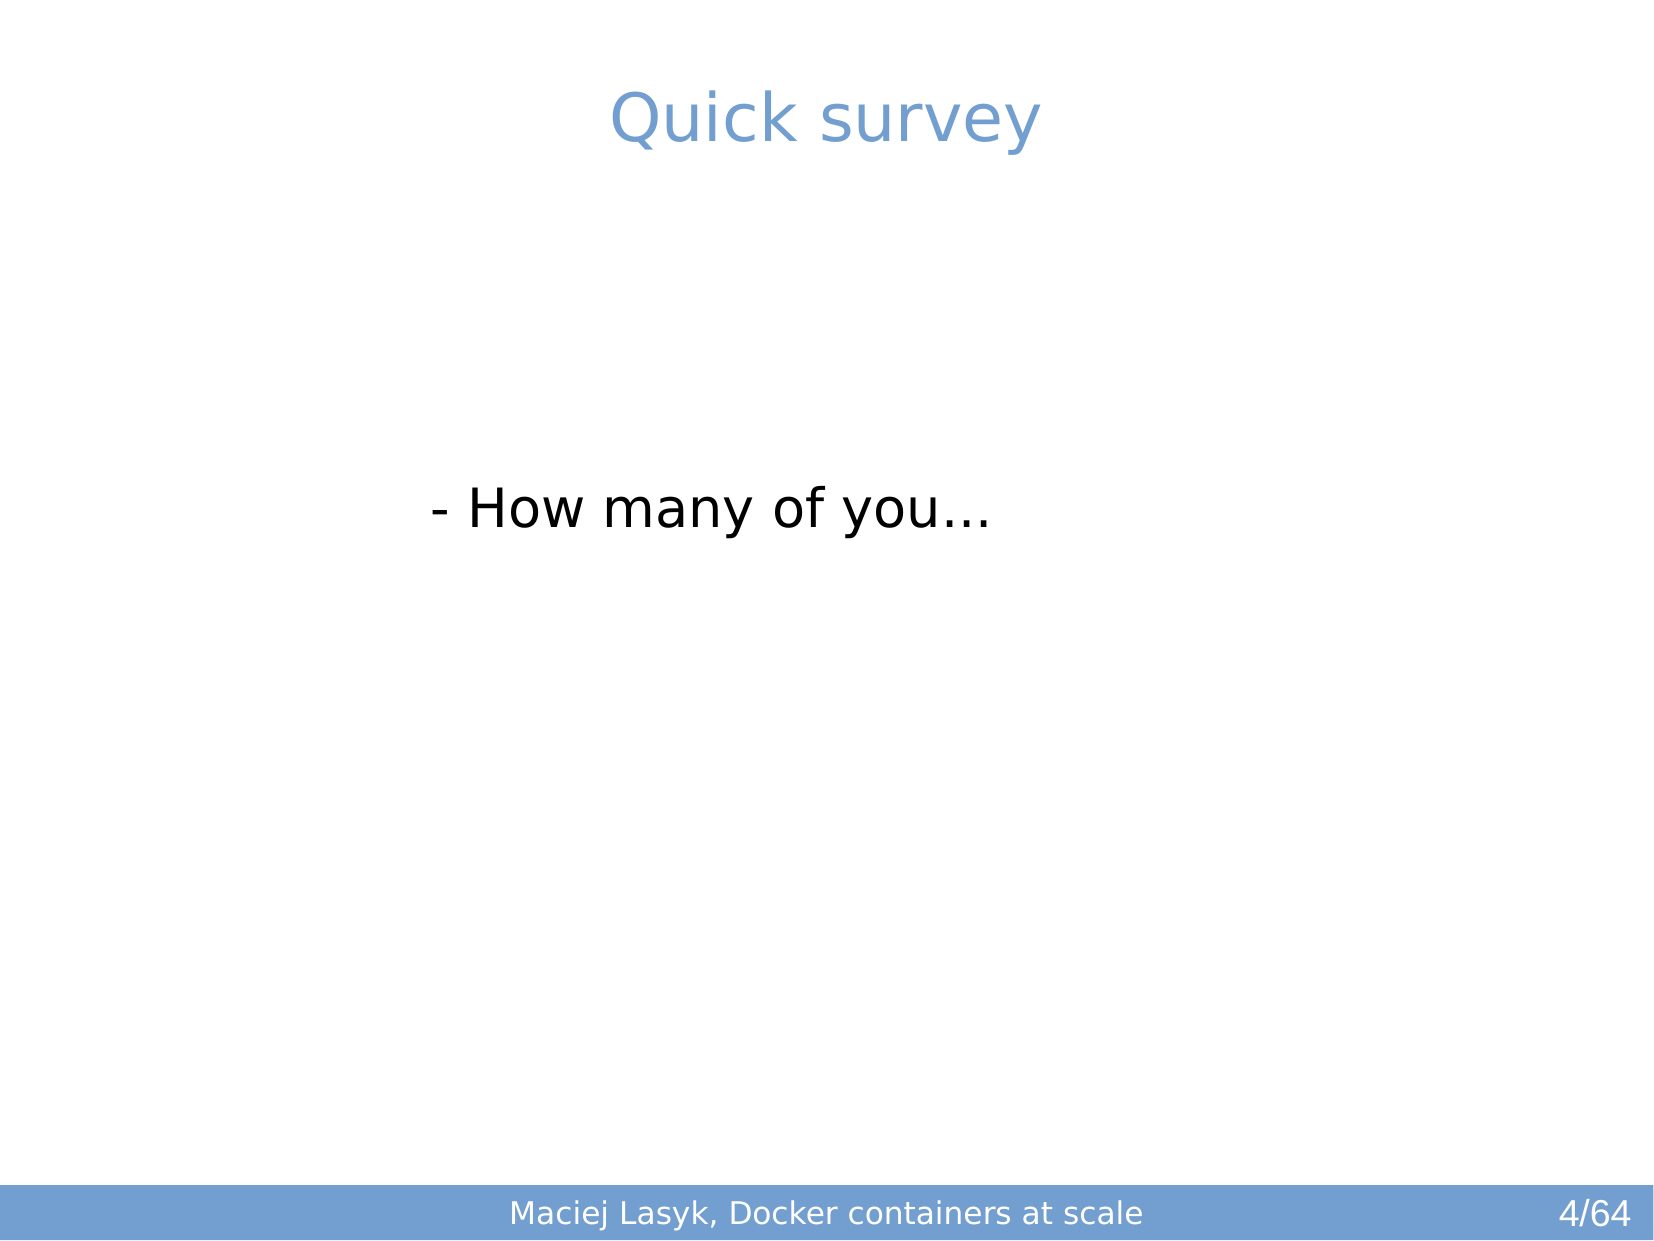

Quick survey
- How many of you...
 4/64
Maciej Lasyk, Docker containers at scale